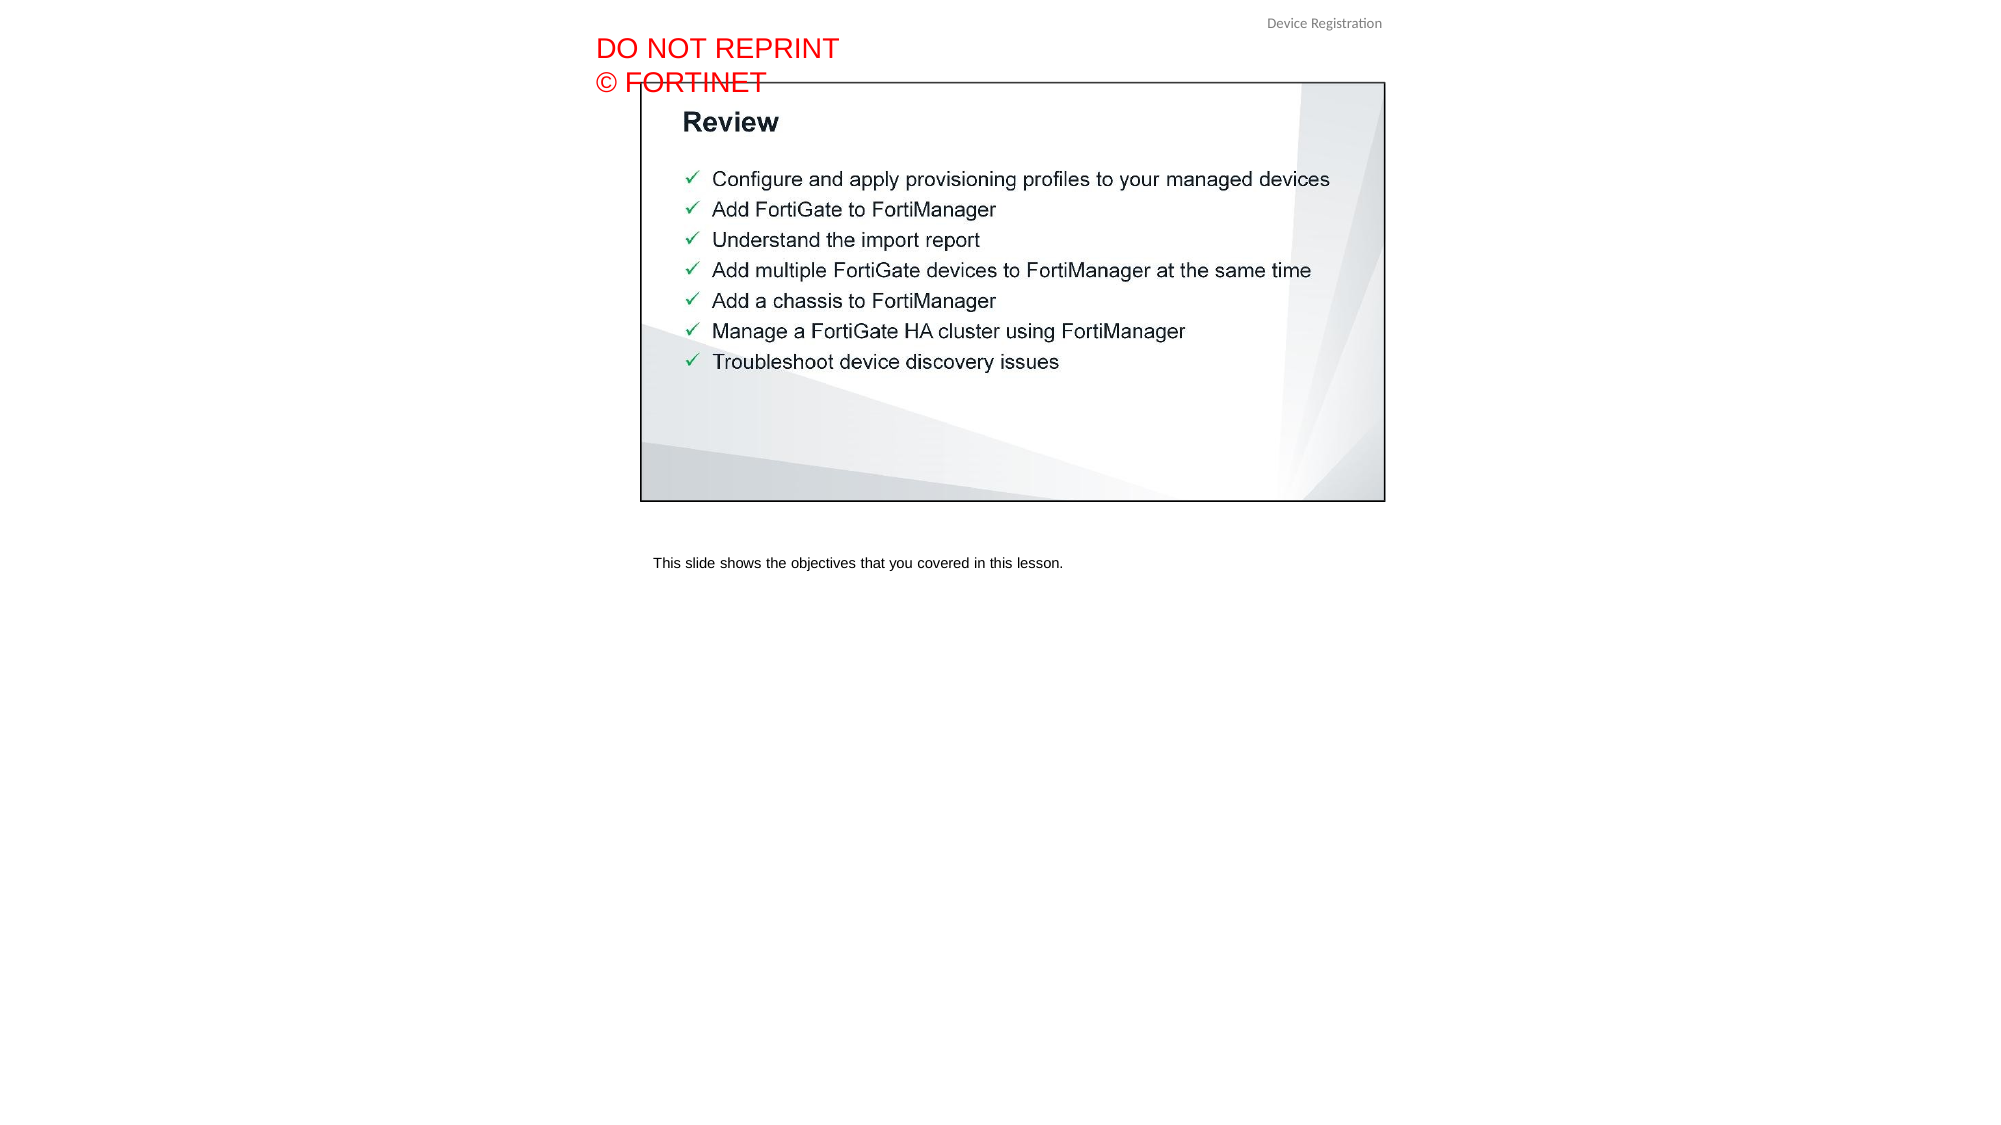

Device Registration
DO NOT REPRINT
© FORTINET
This slide shows the objectives that you covered in this lesson.
FortiManager 6.2 Study Guide